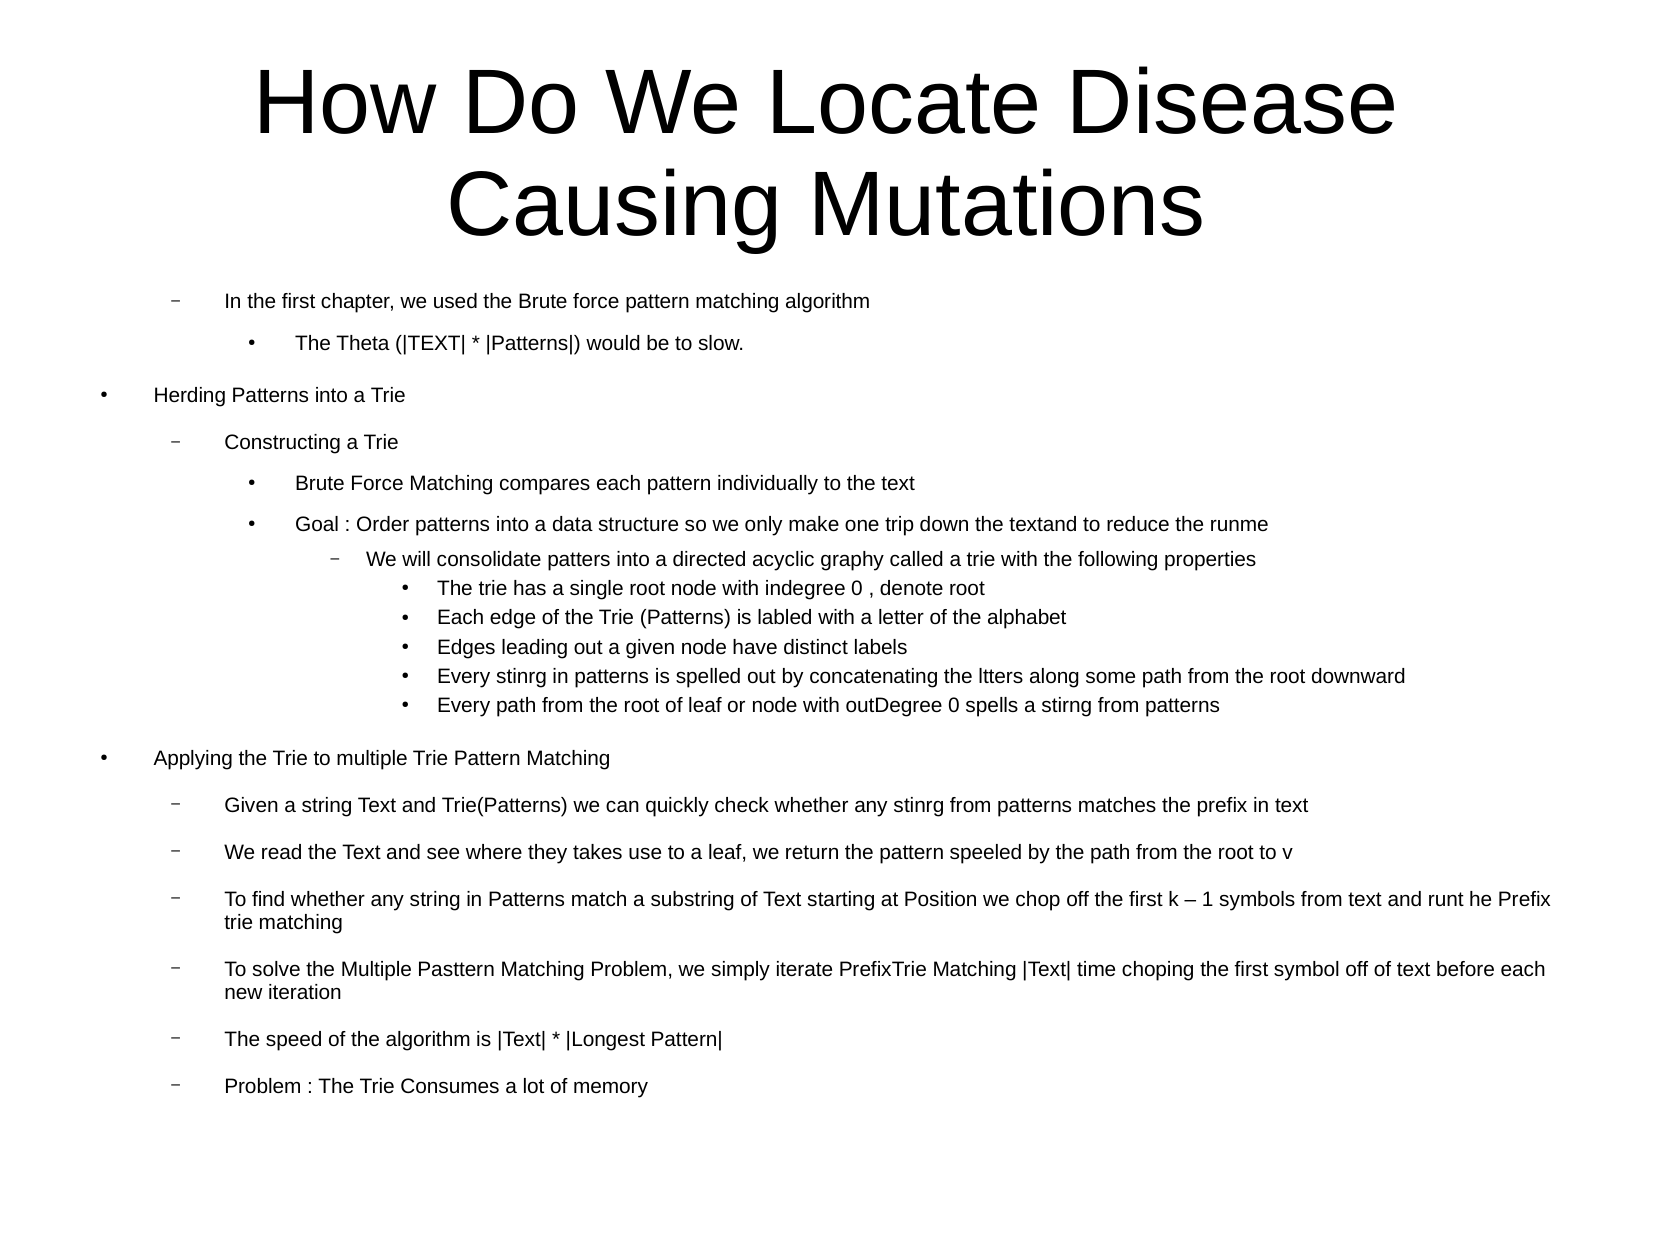

# How Do We Locate Disease Causing Mutations
In the first chapter, we used the Brute force pattern matching algorithm
The Theta (|TEXT| * |Patterns|) would be to slow.
Herding Patterns into a Trie
Constructing a Trie
Brute Force Matching compares each pattern individually to the text
Goal : Order patterns into a data structure so we only make one trip down the textand to reduce the runme
We will consolidate patters into a directed acyclic graphy called a trie with the following properties
The trie has a single root node with indegree 0 , denote root
Each edge of the Trie (Patterns) is labled with a letter of the alphabet
Edges leading out a given node have distinct labels
Every stinrg in patterns is spelled out by concatenating the ltters along some path from the root downward
Every path from the root of leaf or node with outDegree 0 spells a stirng from patterns
Applying the Trie to multiple Trie Pattern Matching
Given a string Text and Trie(Patterns) we can quickly check whether any stinrg from patterns matches the prefix in text
We read the Text and see where they takes use to a leaf, we return the pattern speeled by the path from the root to v
To find whether any string in Patterns match a substring of Text starting at Position we chop off the first k – 1 symbols from text and runt he Prefix trie matching
To solve the Multiple Pasttern Matching Problem, we simply iterate PrefixTrie Matching |Text| time choping the first symbol off of text before each new iteration
The speed of the algorithm is |Text| * |Longest Pattern|
Problem : The Trie Consumes a lot of memory